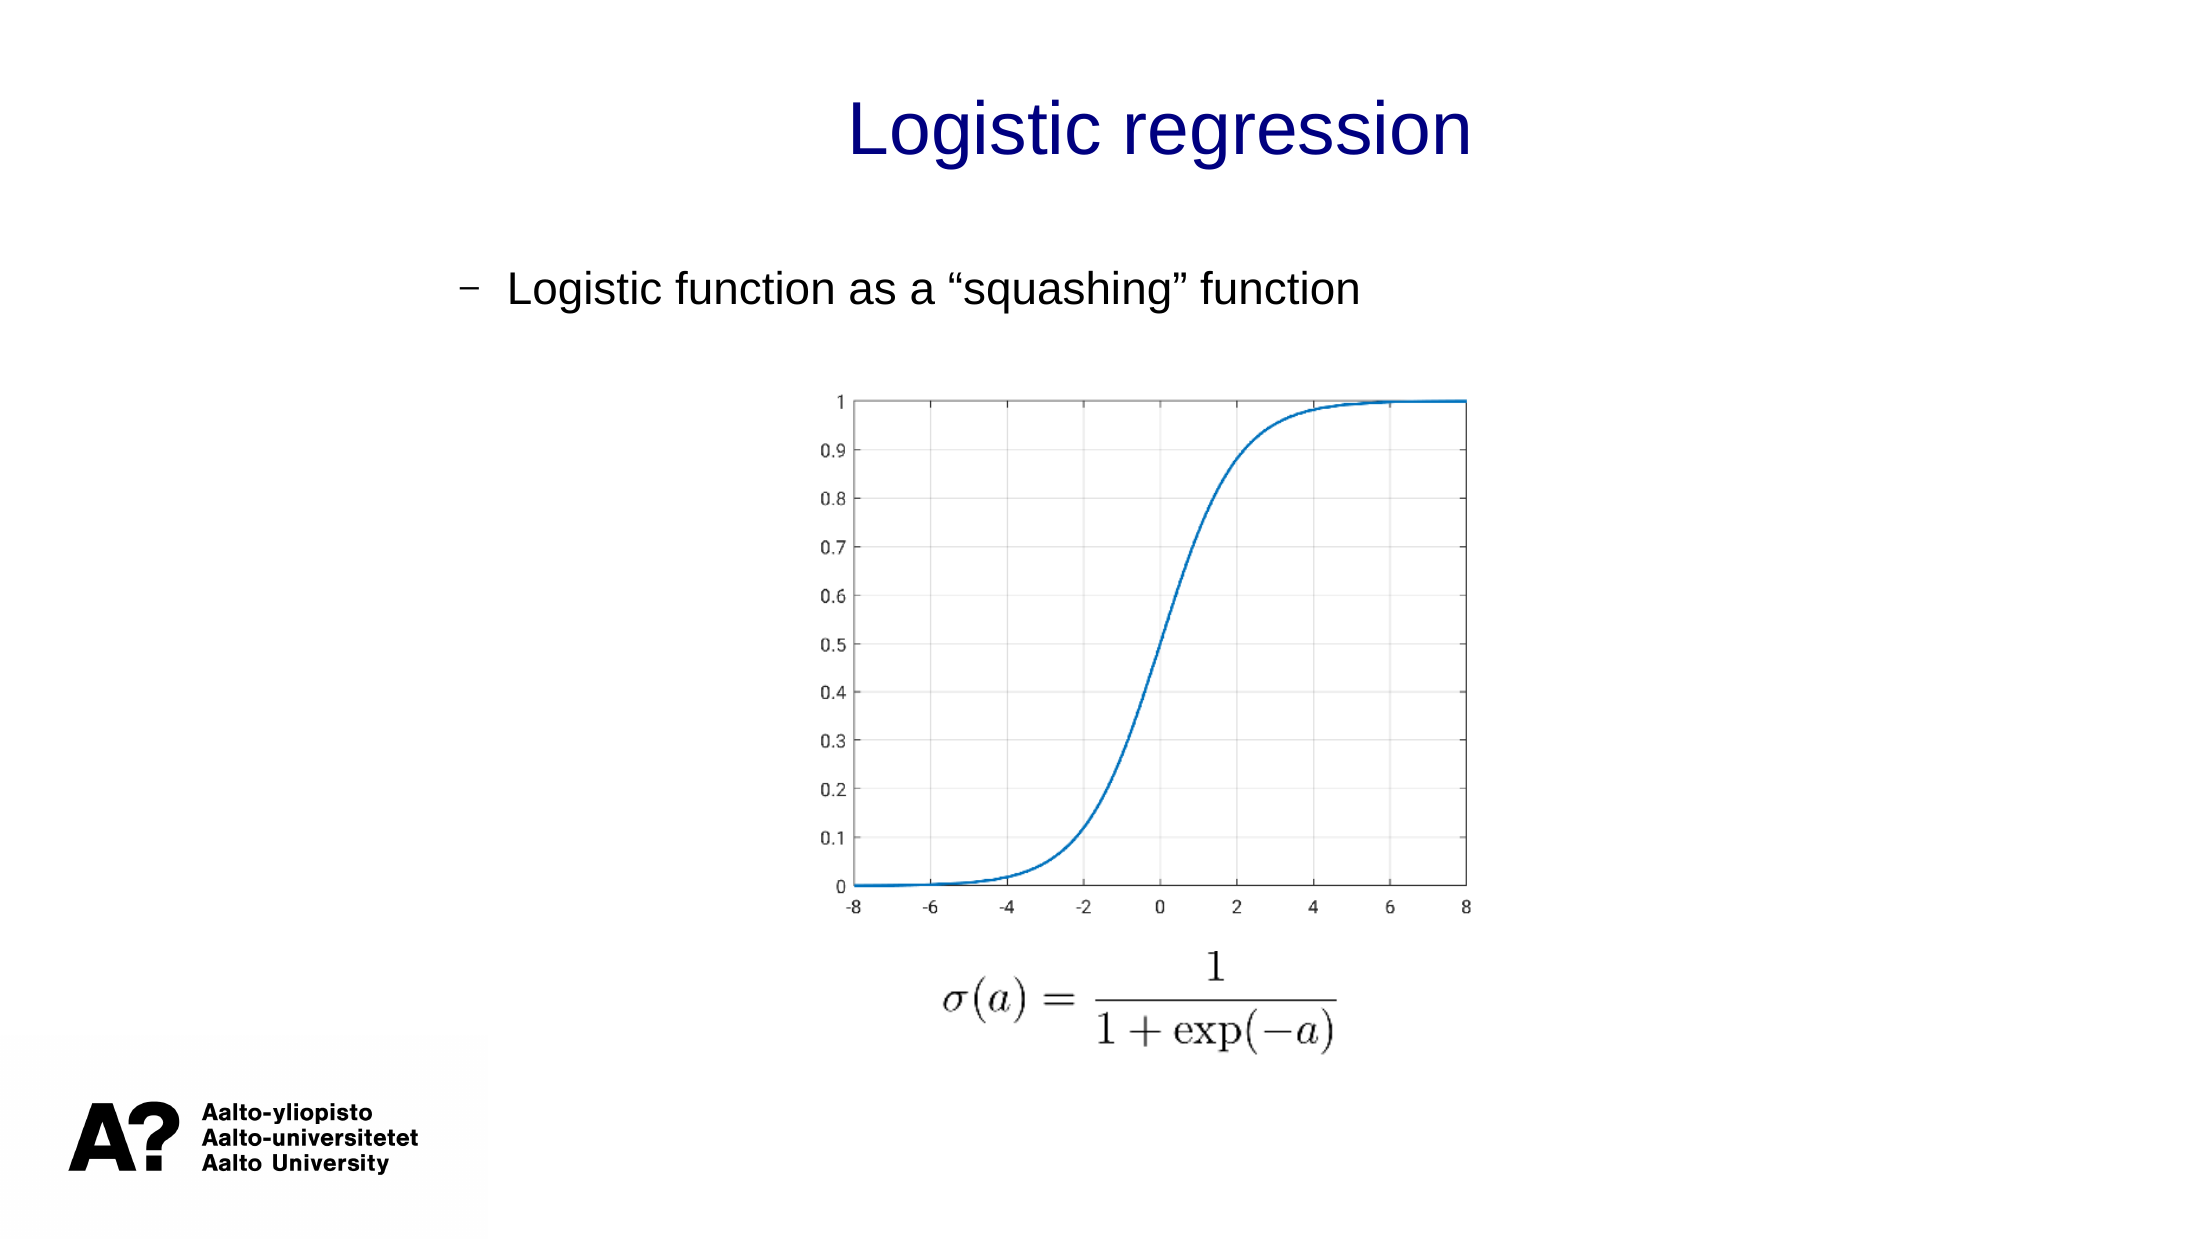

# Logistic regression
Logistic function as a “squashing” function